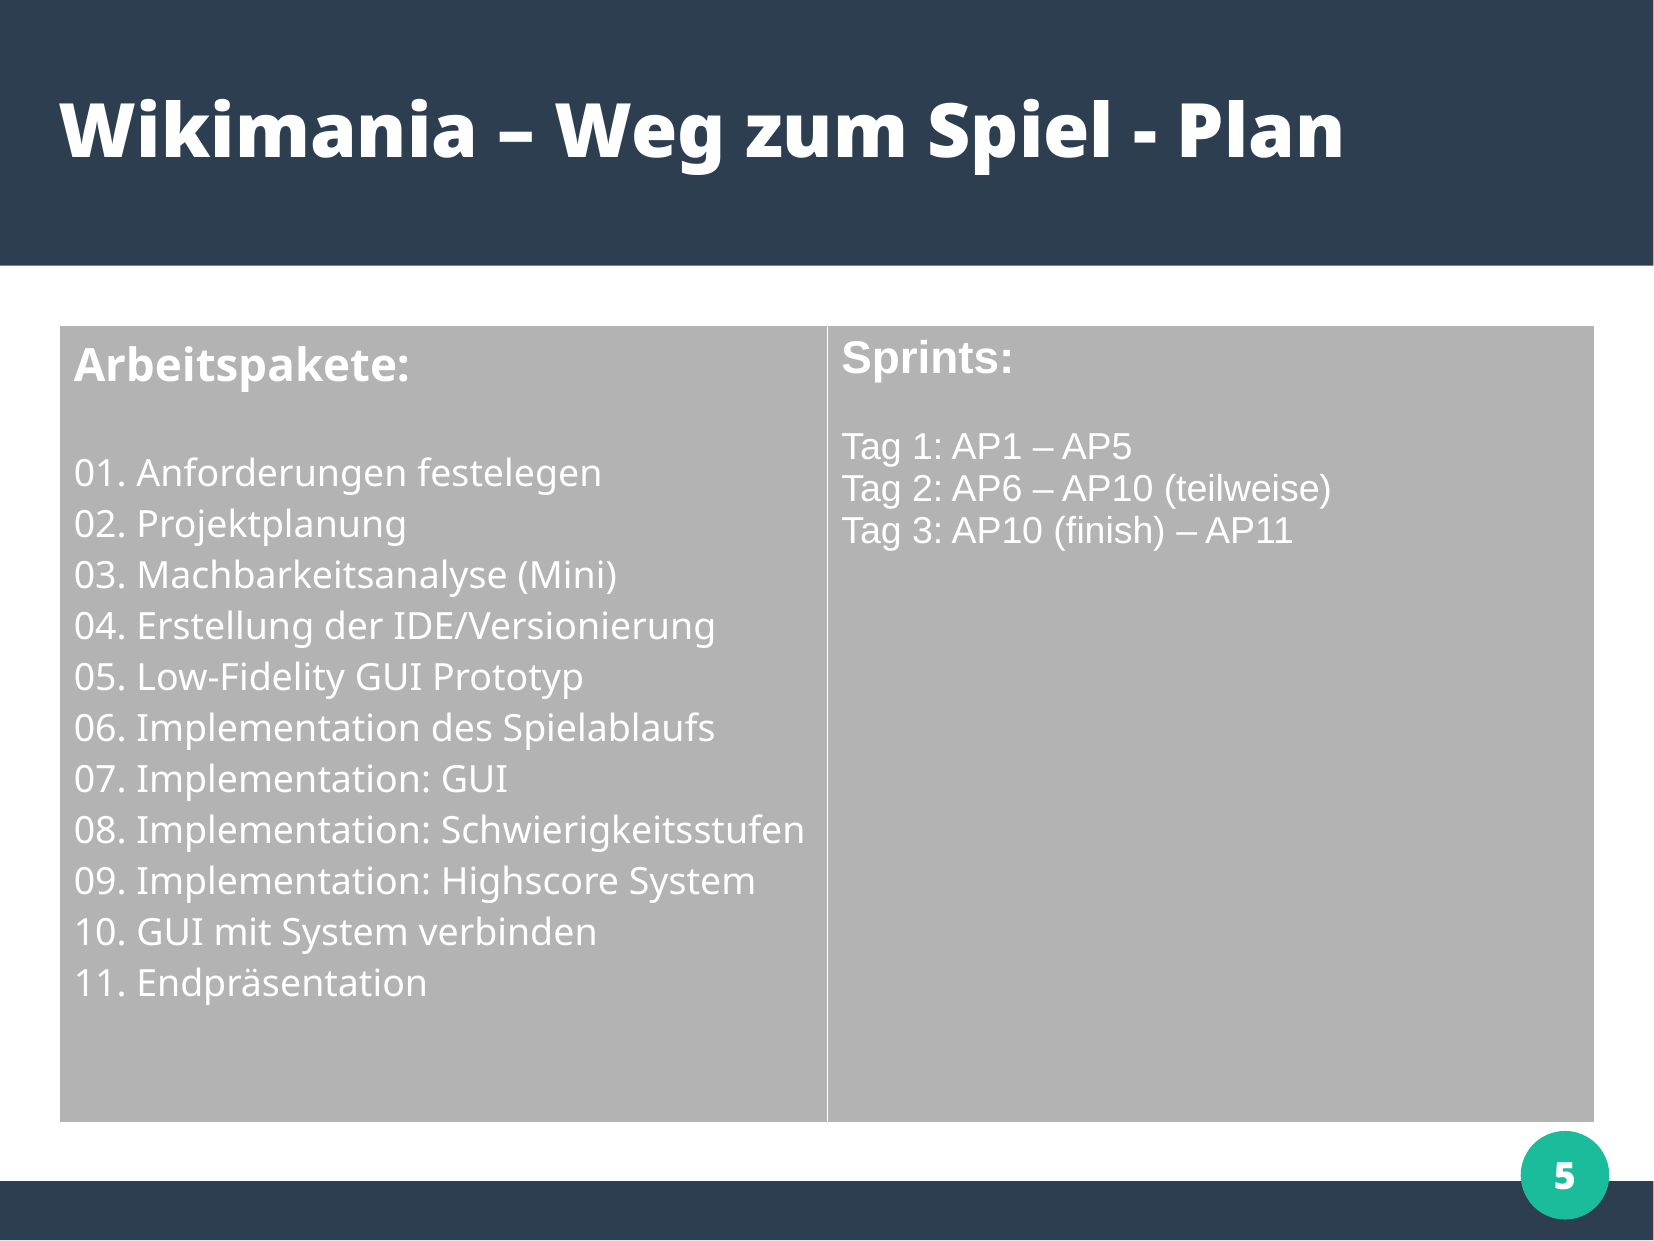

# Wikimania – Weg zum Spiel - Plan
| Arbeitspakete: 01. Anforderungen festelegen 02. Projektplanung 03. Machbarkeitsanalyse (Mini) 04. Erstellung der IDE/Versionierung 05. Low-Fidelity GUI Prototyp 06. Implementation des Spielablaufs 07. Implementation: GUI 08. Implementation: Schwierigkeitsstufen 09. Implementation: Highscore System 10. GUI mit System verbinden 11. Endpräsentation | Sprints: Tag 1: AP1 – AP5 Tag 2: AP6 – AP10 (teilweise) Tag 3: AP10 (finish) – AP11 |
| --- | --- |
5